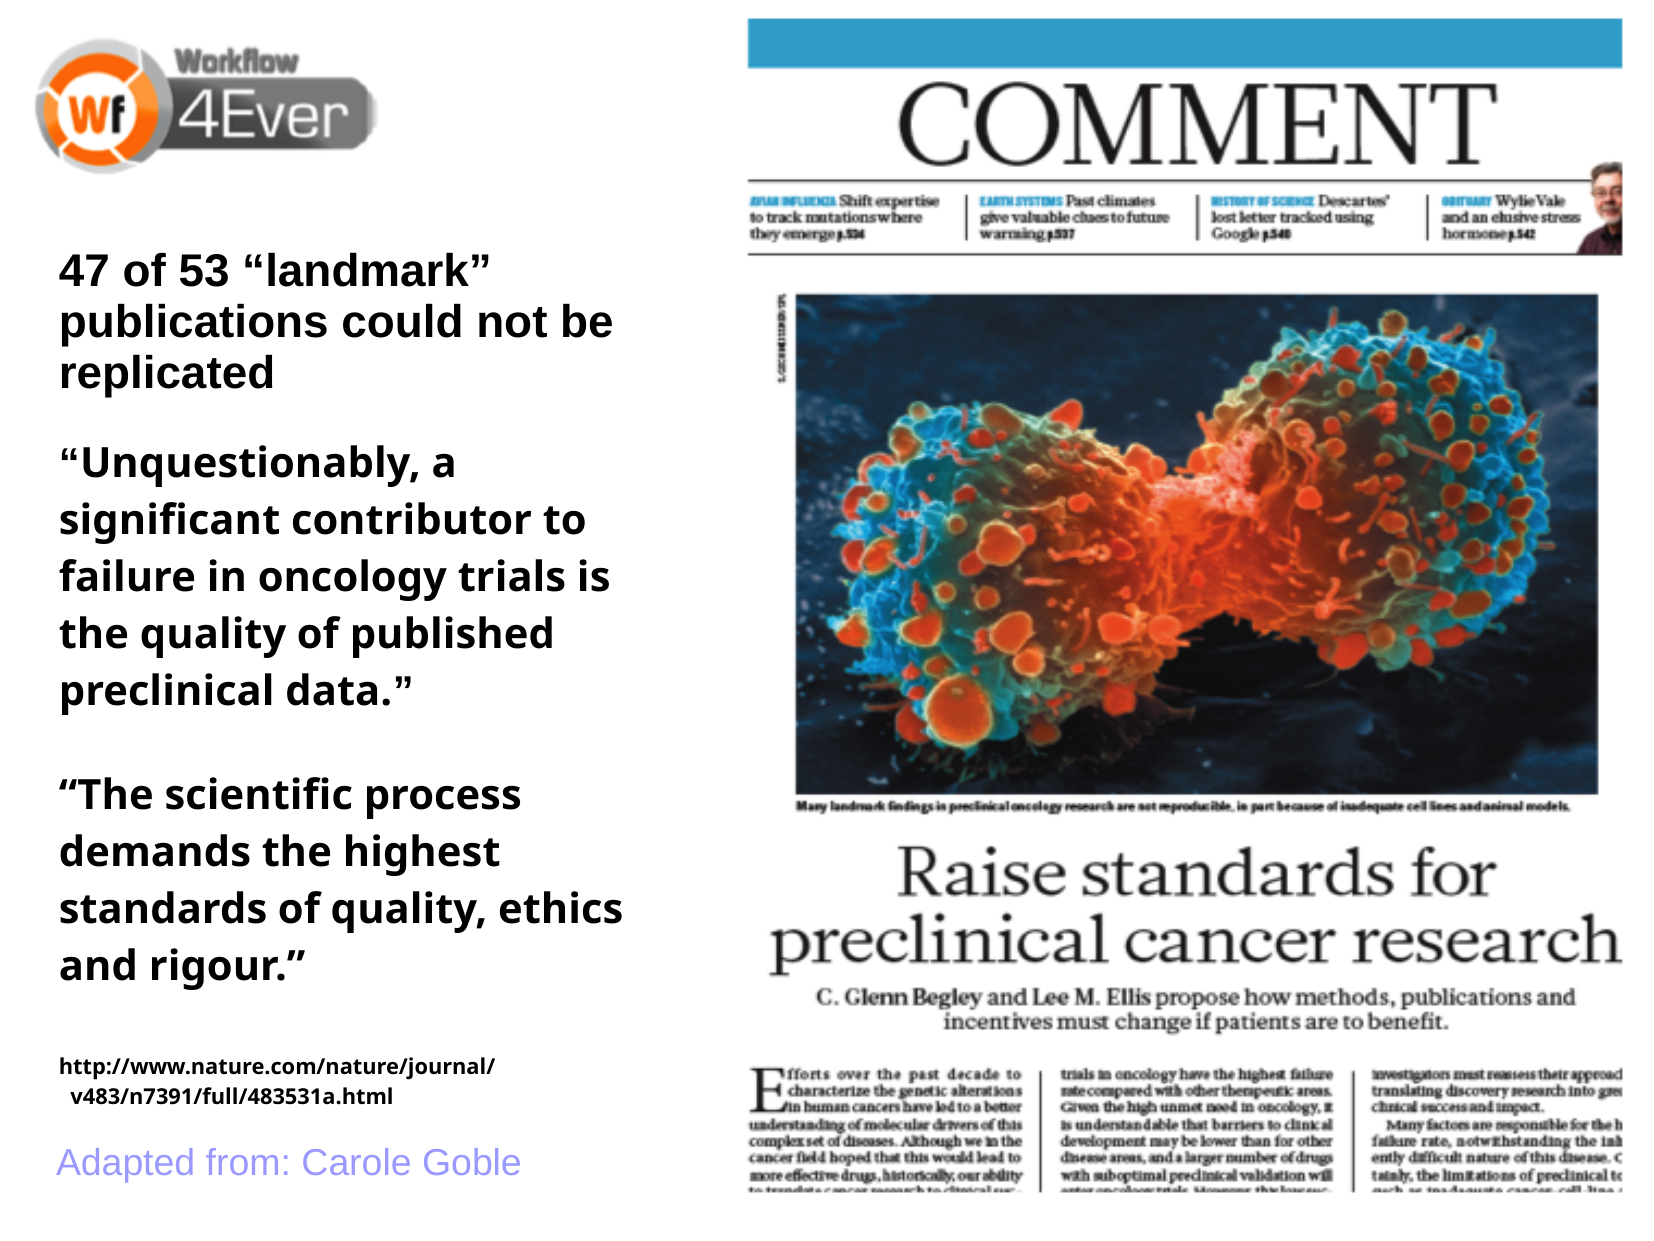

# 47 of 53 “landmark” publications could not be replicated
“Unquestionably, a significant contributor to failure in oncology trials is the quality of published preclinical data.”
“The scientific process demands the highest standards of quality, ethics and rigour.”
http://www.nature.com/nature/journal/
 v483/n7391/full/483531a.html
Adapted from: Carole Goble